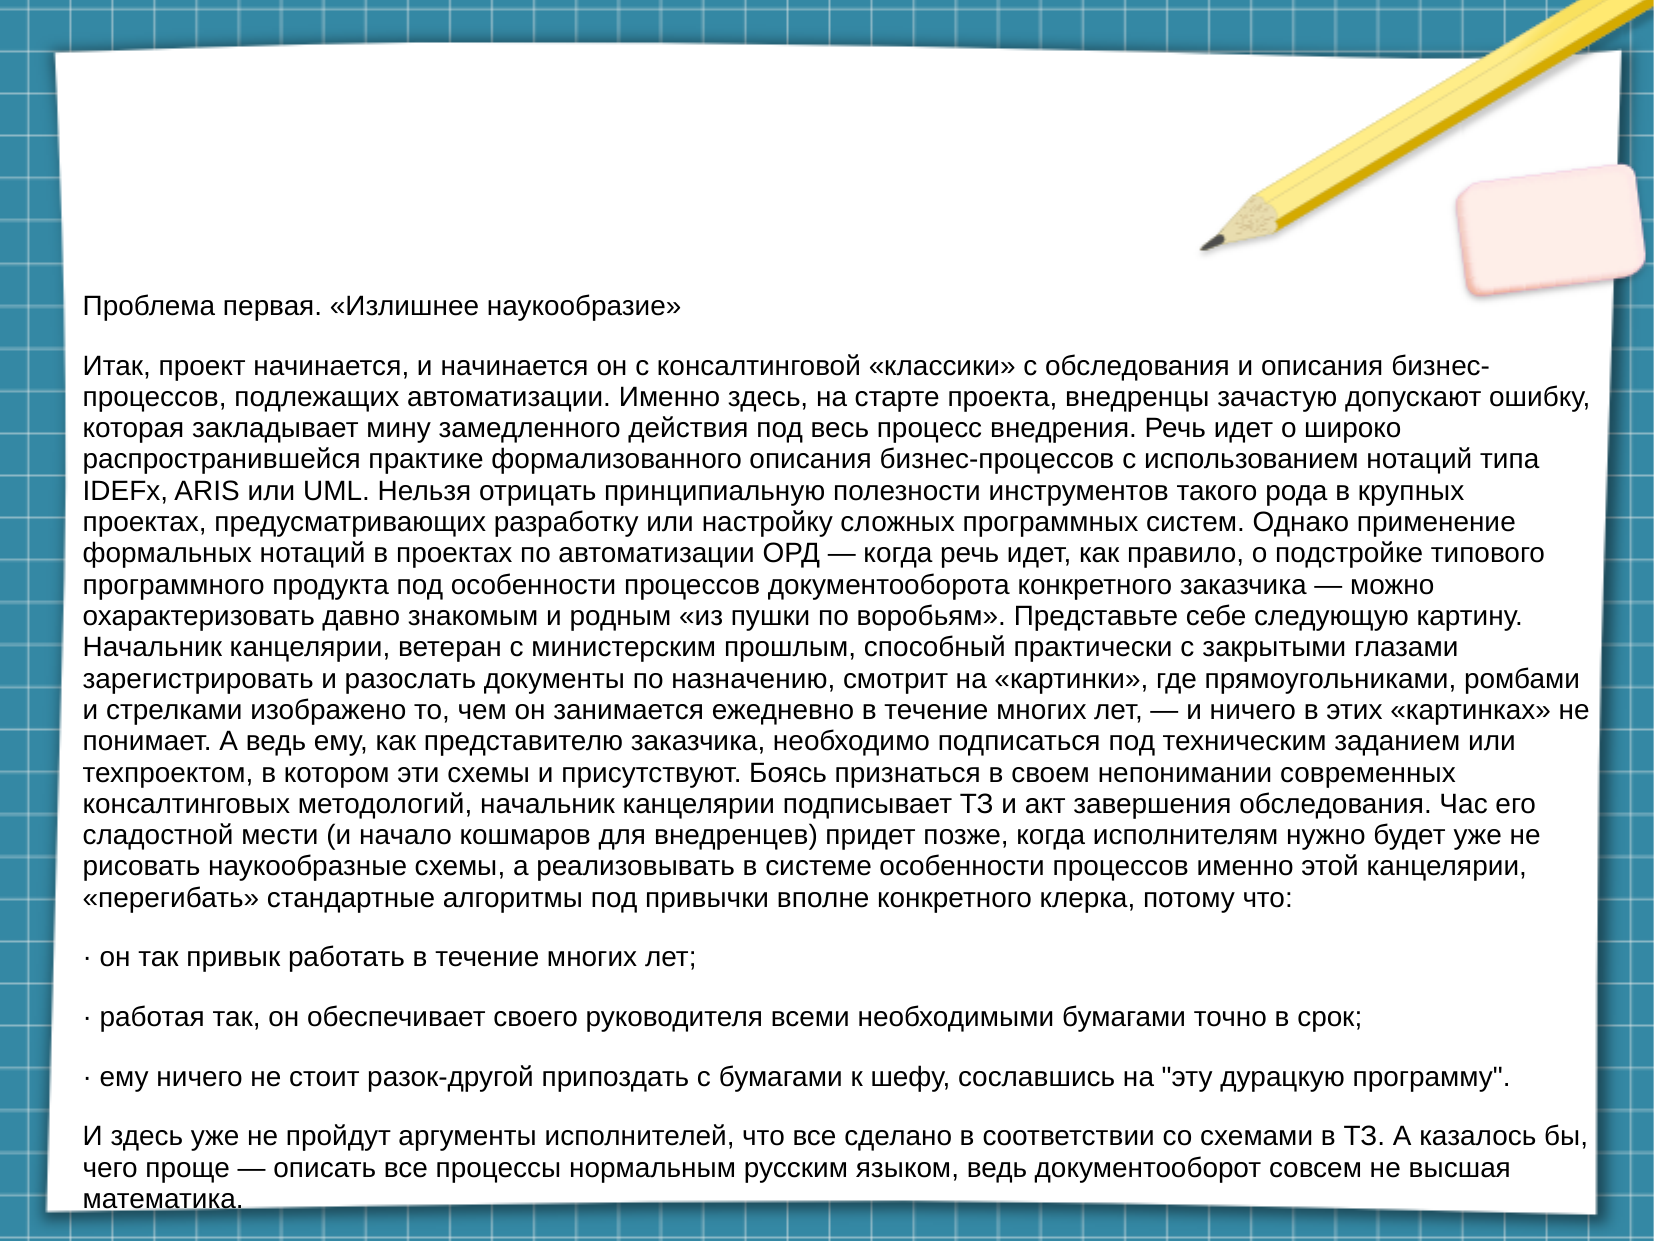

#
Проблема первая. «Излишнее наукообразие»
Итак, проект начинается, и начинается он с консалтинговой «классики» с обследования и описания бизнес-процессов, подлежащих автоматизации. Именно здесь, на старте проекта, внедренцы зачастую допускают ошибку, которая закладывает мину замедленного действия под весь процесс внедрения. Речь идет о широко распространившейся практике формализованного описания бизнес-процессов с использованием нотаций типа IDEFx, ARIS или UML. Нельзя отрицать принципиальную полезности инструментов такого рода в крупных проектах, предусматривающих разработку или настройку сложных программных систем. Однако применение формальных нотаций в проектах по автоматизации ОРД — когда речь идет, как правило, о подстройке типового программного продукта под особенности процессов документооборота конкретного заказчика — можно охарактеризовать давно знакомым и родным «из пушки по воробьям». Представьте себе следующую картину. Начальник канцелярии, ветеран с министерским прошлым, способный практически с закрытыми глазами зарегистрировать и разослать документы по назначению, смотрит на «картинки», где прямоугольниками, ромбами и стрелками изображено то, чем он занимается ежедневно в течение многих лет, — и ничего в этих «картинках» не понимает. А ведь ему, как представителю заказчика, необходимо подписаться под техническим заданием или техпроектом, в котором эти схемы и присутствуют. Боясь признаться в своем непонимании современных консалтинговых методологий, начальник канцелярии подписывает ТЗ и акт завершения обследования. Час его сладостной мести (и начало кошмаров для внедренцев) придет позже, когда исполнителям нужно будет уже не рисовать наукообразные схемы, а реализовывать в системе особенности процессов именно этой канцелярии, «перегибать» стандартные алгоритмы под привычки вполне конкретного клерка, потому что:
· он так привык работать в течение многих лет;
· работая так, он обеспечивает своего руководителя всеми необходимыми бумагами точно в срок;
· ему ничего не стоит разок-другой припоздать с бумагами к шефу, сославшись на "эту дурацкую программу".
И здесь уже не пройдут аргументы исполнителей, что все сделано в соответствии со схемами в ТЗ. А казалось бы, чего проще — описать все процессы нормальным русским языком, ведь документооборот совсем не высшая математика.